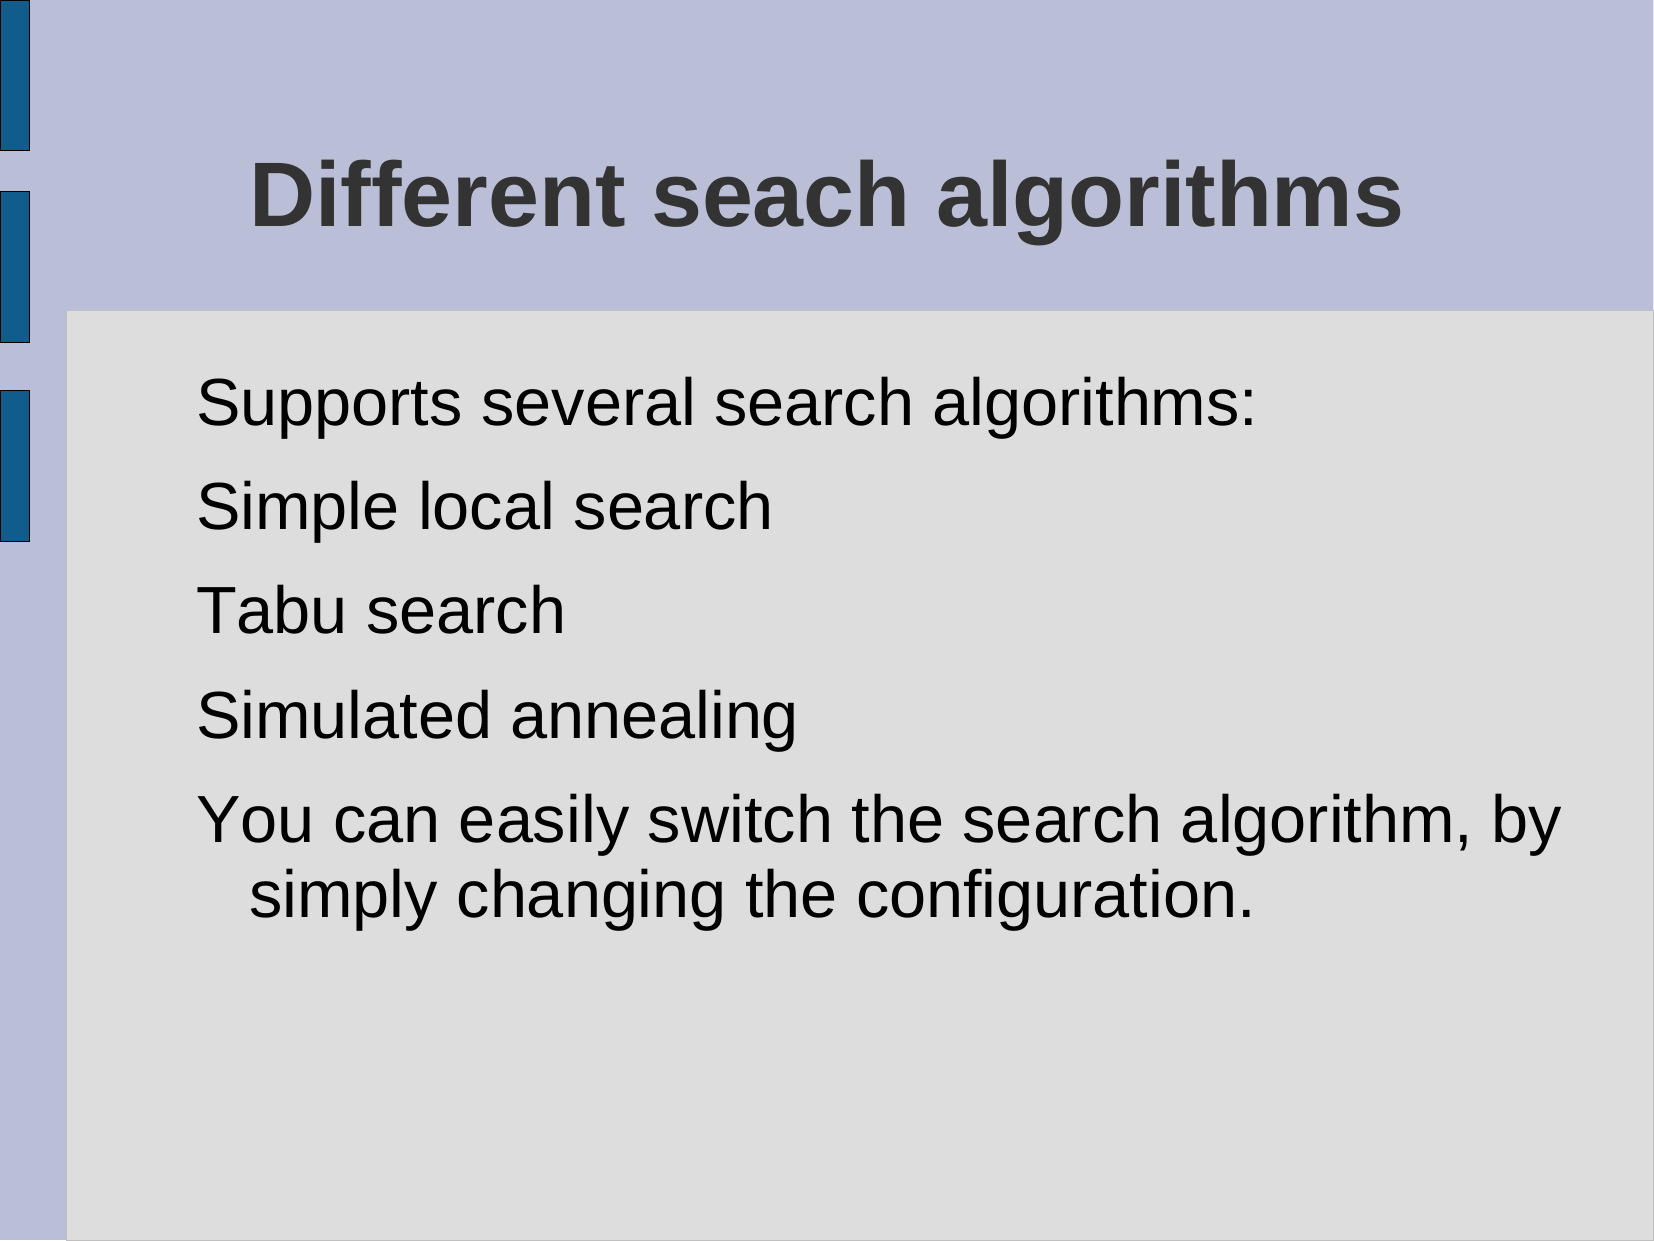

# Different seach algorithms
Supports several search algorithms:
Simple local search
Tabu search
Simulated annealing
You can easily switch the search algorithm, by simply changing the configuration.